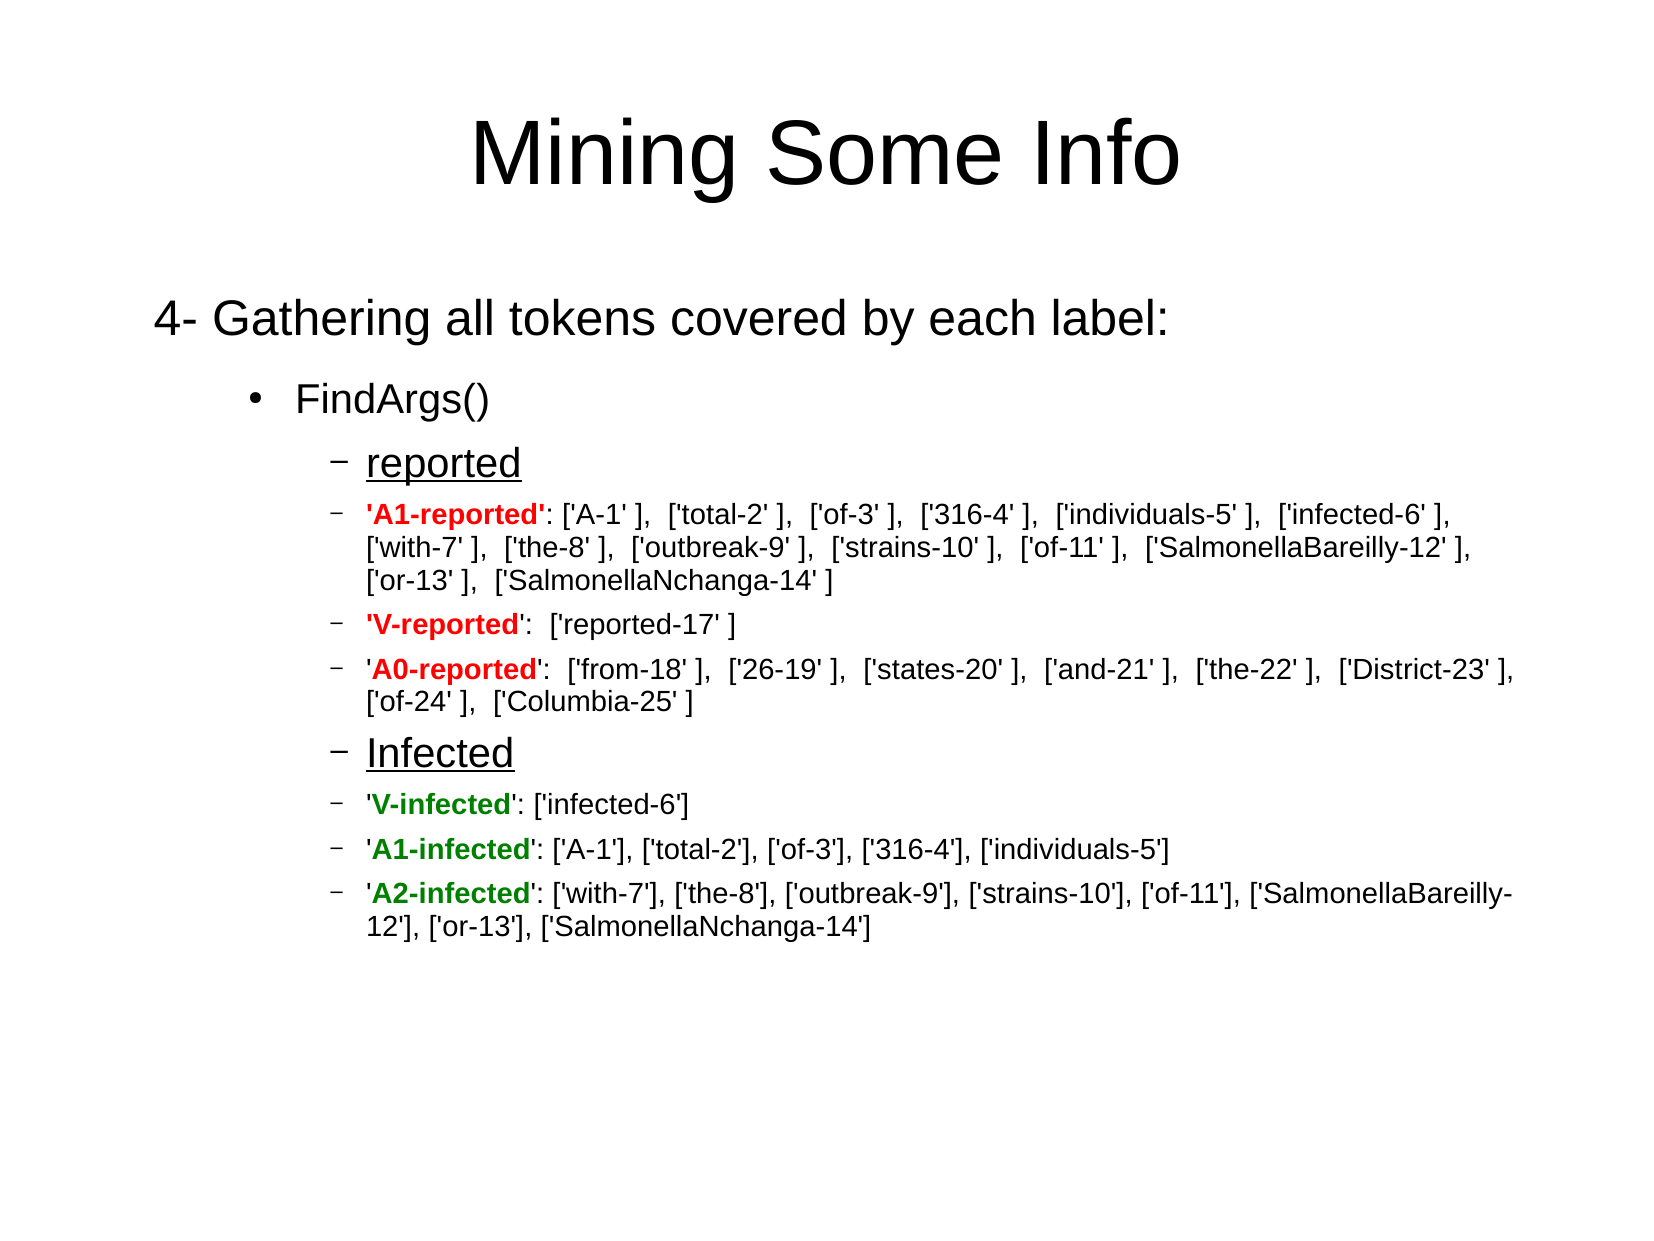

# Mining Some Info
4- Gathering all tokens covered by each label:
FindArgs()
reported
'A1-reported': ['A-1' ], ['total-2' ], ['of-3' ], ['316-4' ], ['individuals-5' ], ['infected-6' ], ['with-7' ], ['the-8' ], ['outbreak-9' ], ['strains-10' ], ['of-11' ], ['SalmonellaBareilly-12' ], ['or-13' ], ['SalmonellaNchanga-14' ]
'V-reported': ['reported-17' ]
'A0-reported': ['from-18' ], ['26-19' ], ['states-20' ], ['and-21' ], ['the-22' ], ['District-23' ], ['of-24' ], ['Columbia-25' ]
Infected
'V-infected': ['infected-6']
'A1-infected': ['A-1'], ['total-2'], ['of-3'], ['316-4'], ['individuals-5']
'A2-infected': ['with-7'], ['the-8'], ['outbreak-9'], ['strains-10'], ['of-11'], ['SalmonellaBareilly-12'], ['or-13'], ['SalmonellaNchanga-14']